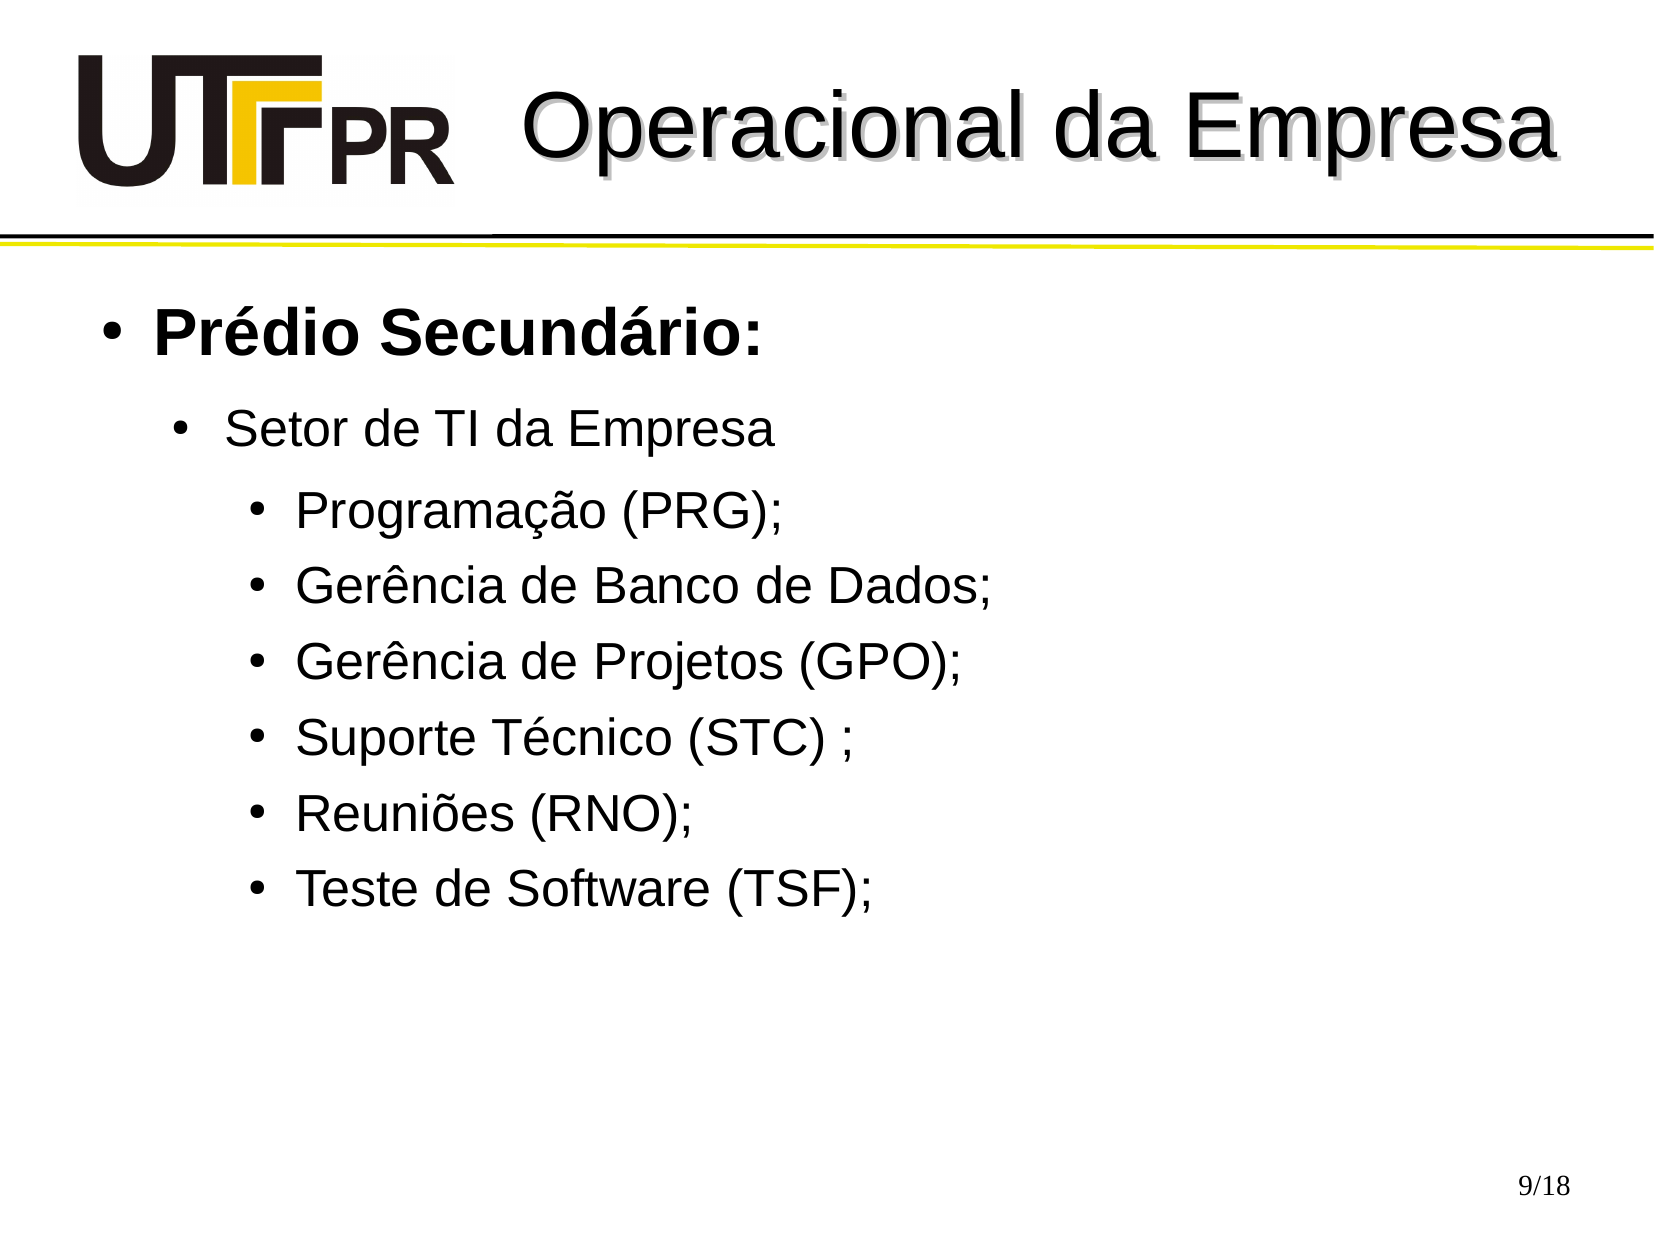

# Operacional da Empresa
Prédio Secundário:
Setor de TI da Empresa
Programação (PRG);
Gerência de Banco de Dados;
Gerência de Projetos (GPO);
Suporte Técnico (STC) ;
Reuniões (RNO);
Teste de Software (TSF);
9